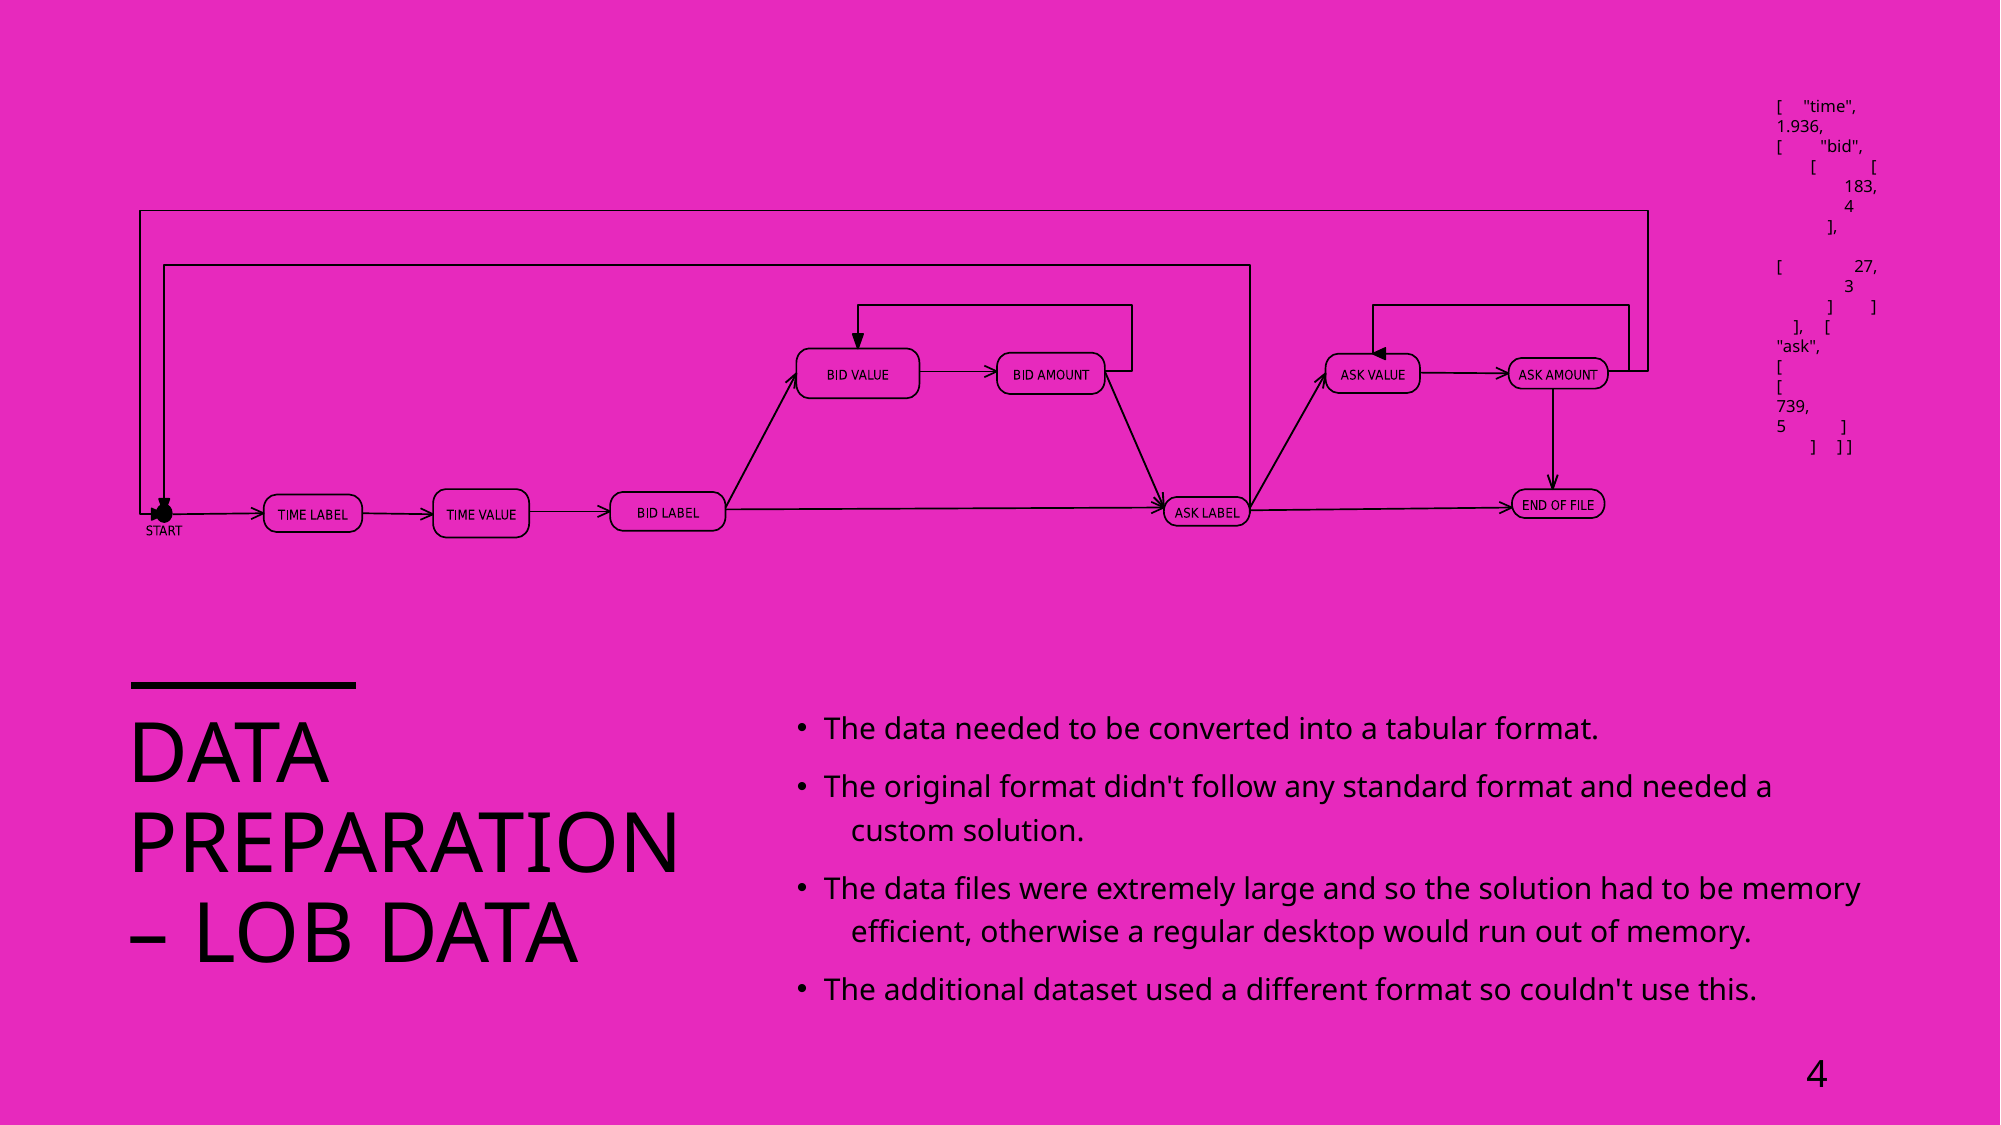

[     "time",     1.936,     [         "bid",         [             [                 183,                 4             ],             [                 27,                 3             ]         ]     ],     [         "ask",         [             [                 739,                 5             ]         ]     ] ]
The data needed to be converted into a tabular format.
The original format didn't follow any standard format and needed a custom solution.
The data files were extremely large and so the solution had to be memory efficient, otherwise a regular desktop would run out of memory.
The additional dataset used a different format so couldn't use this.
# Data preparation – lob data